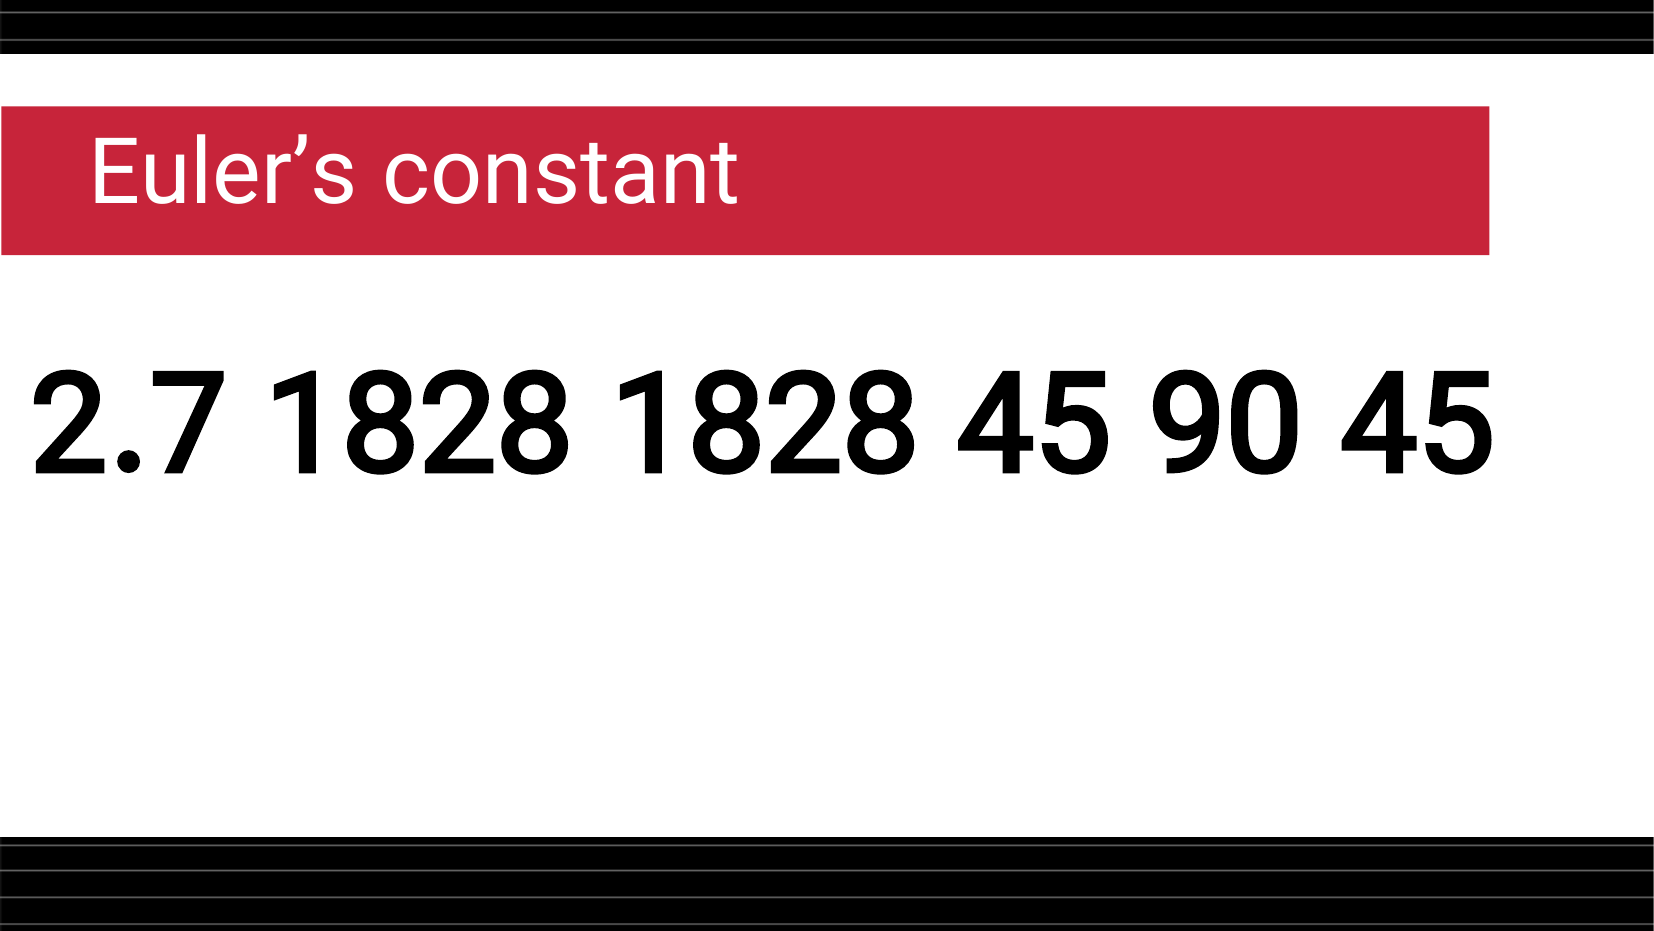

Euler’s constant
# 2.7 1828 1828 45 90 45